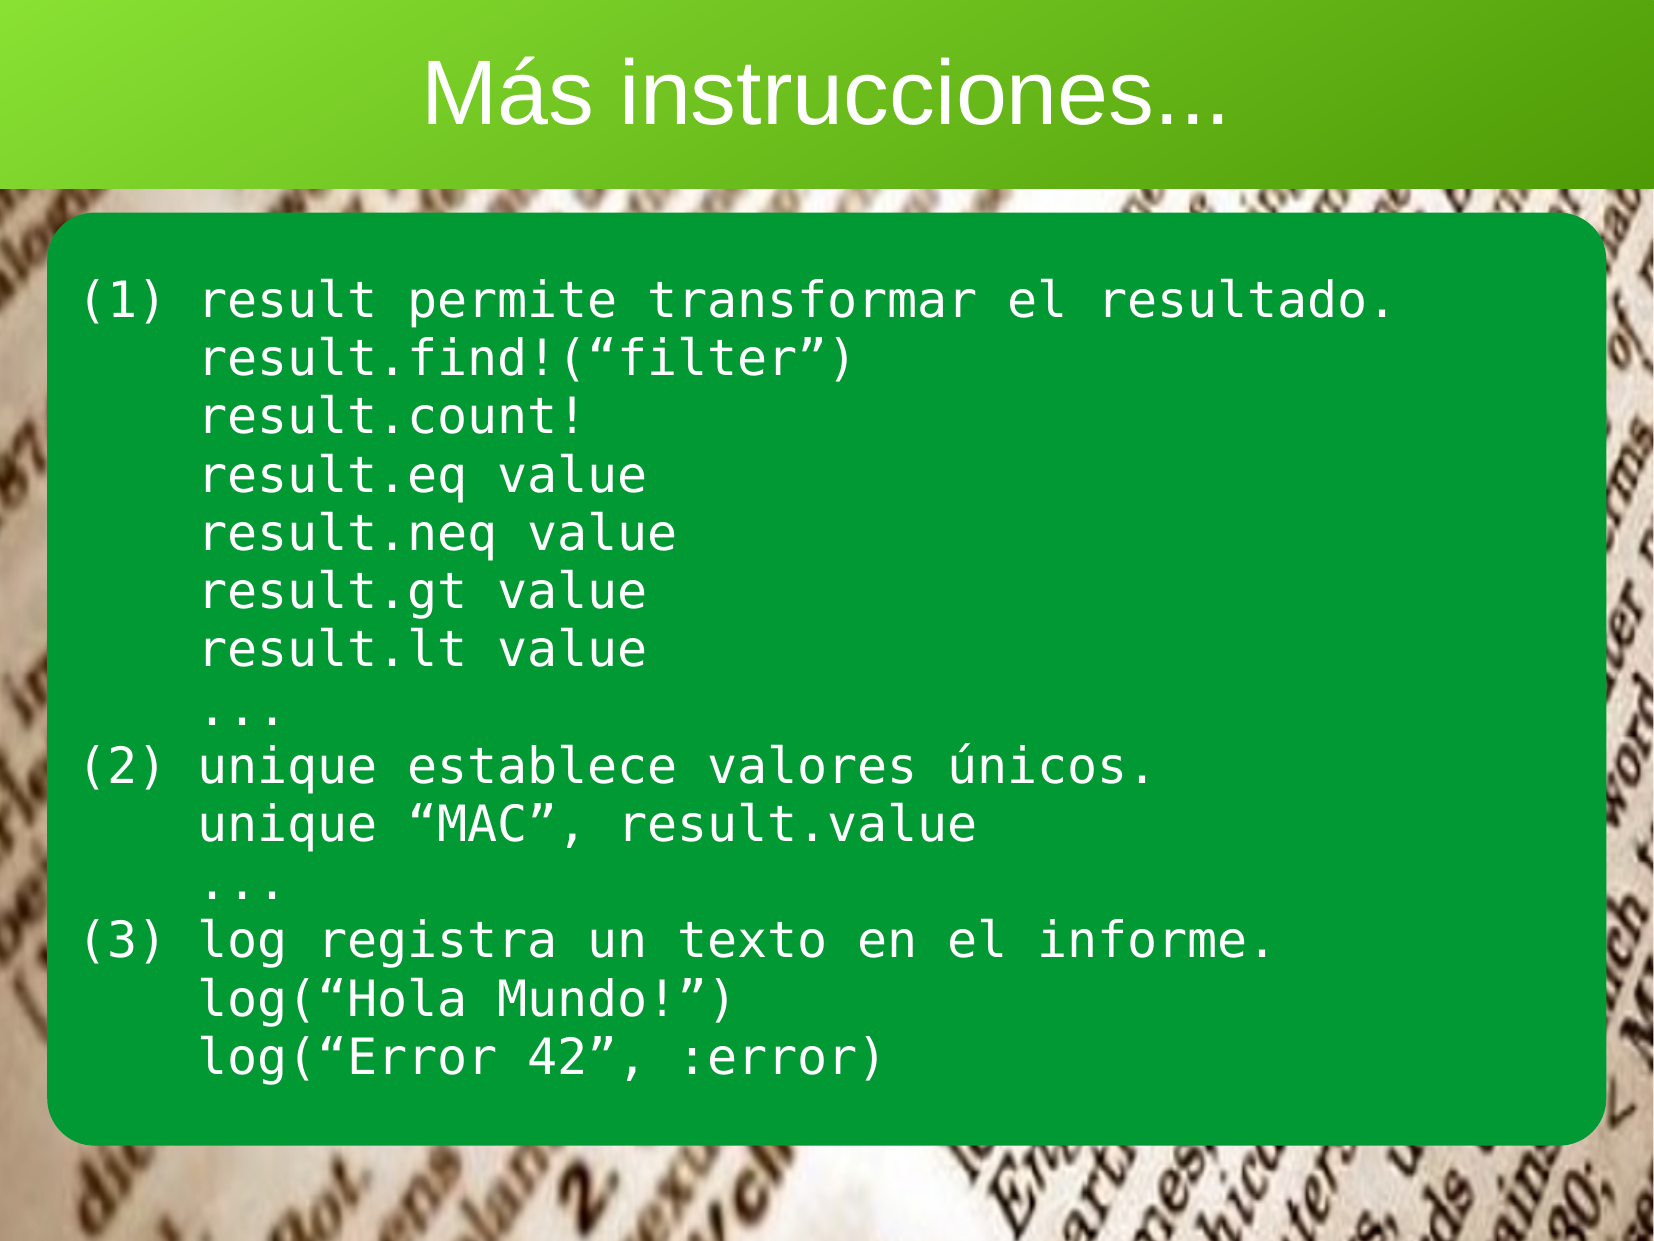

# example-01
Más instrucciones...
 (1) result permite transformar el resultado.
 result.find!(“filter”)
 result.count!
 result.eq value
 result.neq value
 result.gt value
 result.lt value
 ...
 (2) unique establece valores únicos.
 unique “MAC”, result.value
 ...
 (3) log registra un texto en el informe.
 log(“Hola Mundo!”)
 log(“Error 42”, :error)